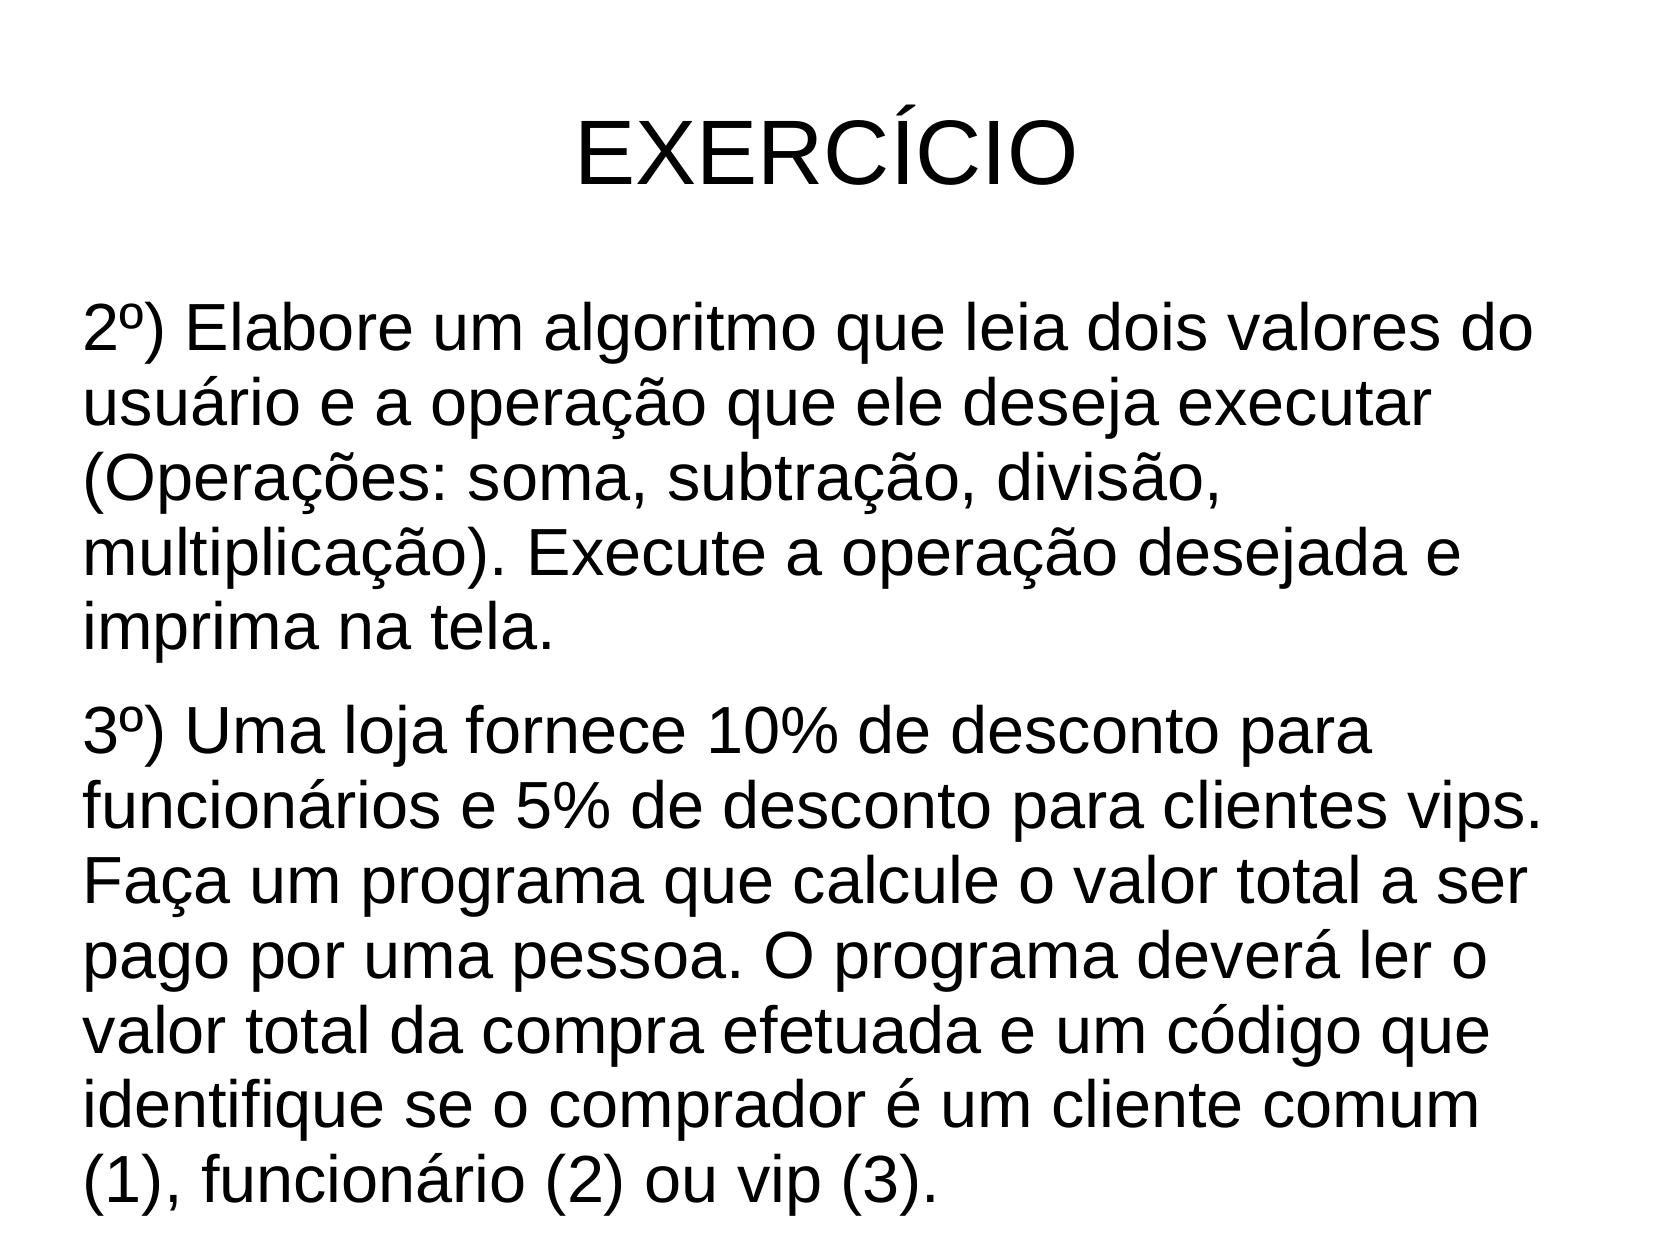

# EXERCÍCIO
2º) Elabore um algoritmo que leia dois valores do usuário e a operação que ele deseja executar (Operações: soma, subtração, divisão, multiplicação). Execute a operação desejada e imprima na tela.
3º) Uma loja fornece 10% de desconto para funcionários e 5% de desconto para clientes vips. Faça um programa que calcule o valor total a ser pago por uma pessoa. O programa deverá ler o valor total da compra efetuada e um código que identifique se o comprador é um cliente comum (1), funcionário (2) ou vip (3).